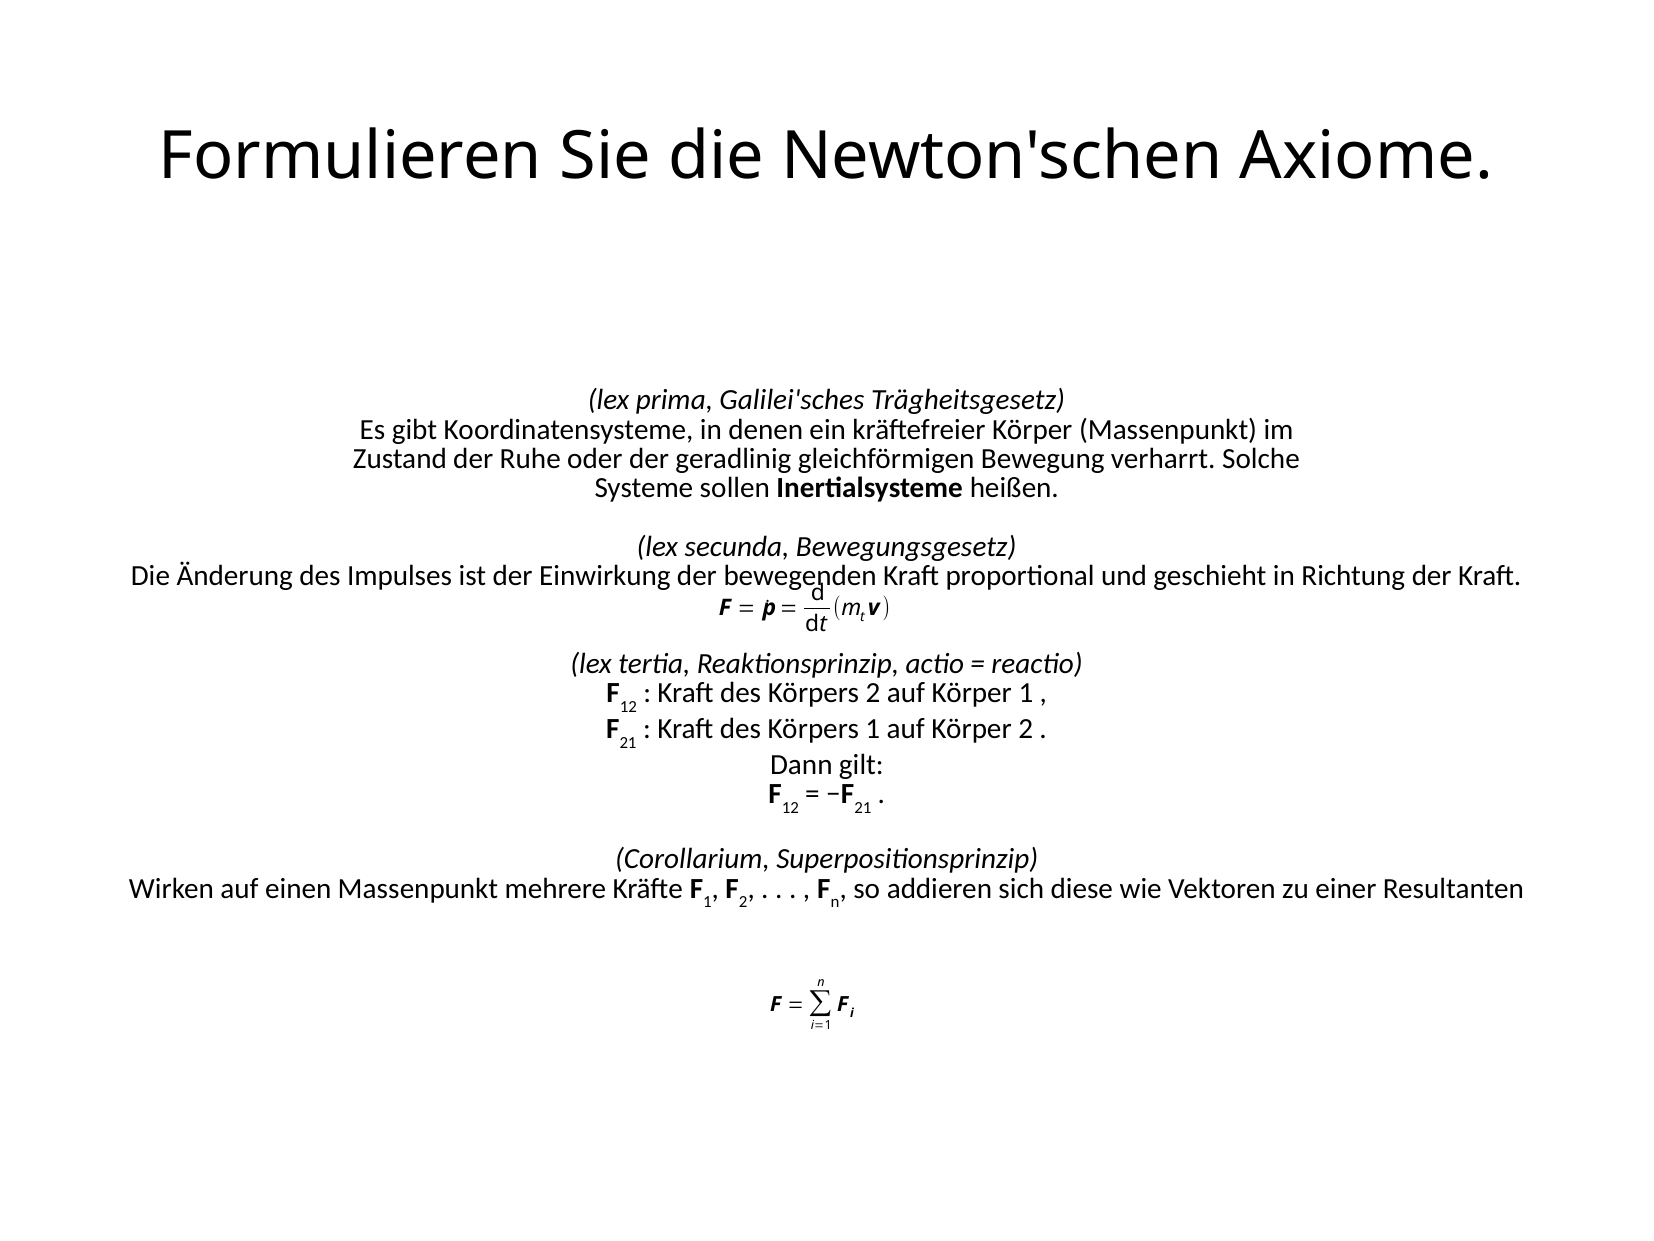

# Formulieren Sie die Newton'schen Axiome.
(lex prima, Galilei'sches Trägheitsgesetz)
Es gibt Koordinatensysteme, in denen ein kräftefreier Körper (Massenpunkt) im
Zustand der Ruhe oder der geradlinig gleichförmigen Bewegung verharrt. Solche
Systeme sollen Inertialsysteme heißen.
(lex secunda, Bewegungsgesetz)
Die Änderung des Impulses ist der Einwirkung der bewegenden Kraft proportional und geschieht in Richtung der Kraft.
(lex tertia, Reaktionsprinzip, actio = reactio)
F12 : Kraft des Körpers 2 auf Körper 1 ,
F21 : Kraft des Körpers 1 auf Körper 2 .
Dann gilt:
F12 = −F21 .
(Corollarium, Superpositionsprinzip)
Wirken auf einen Massenpunkt mehrere Kräfte F1, F2, . . . , Fn, so addieren sich diese wie Vektoren zu einer Resultanten